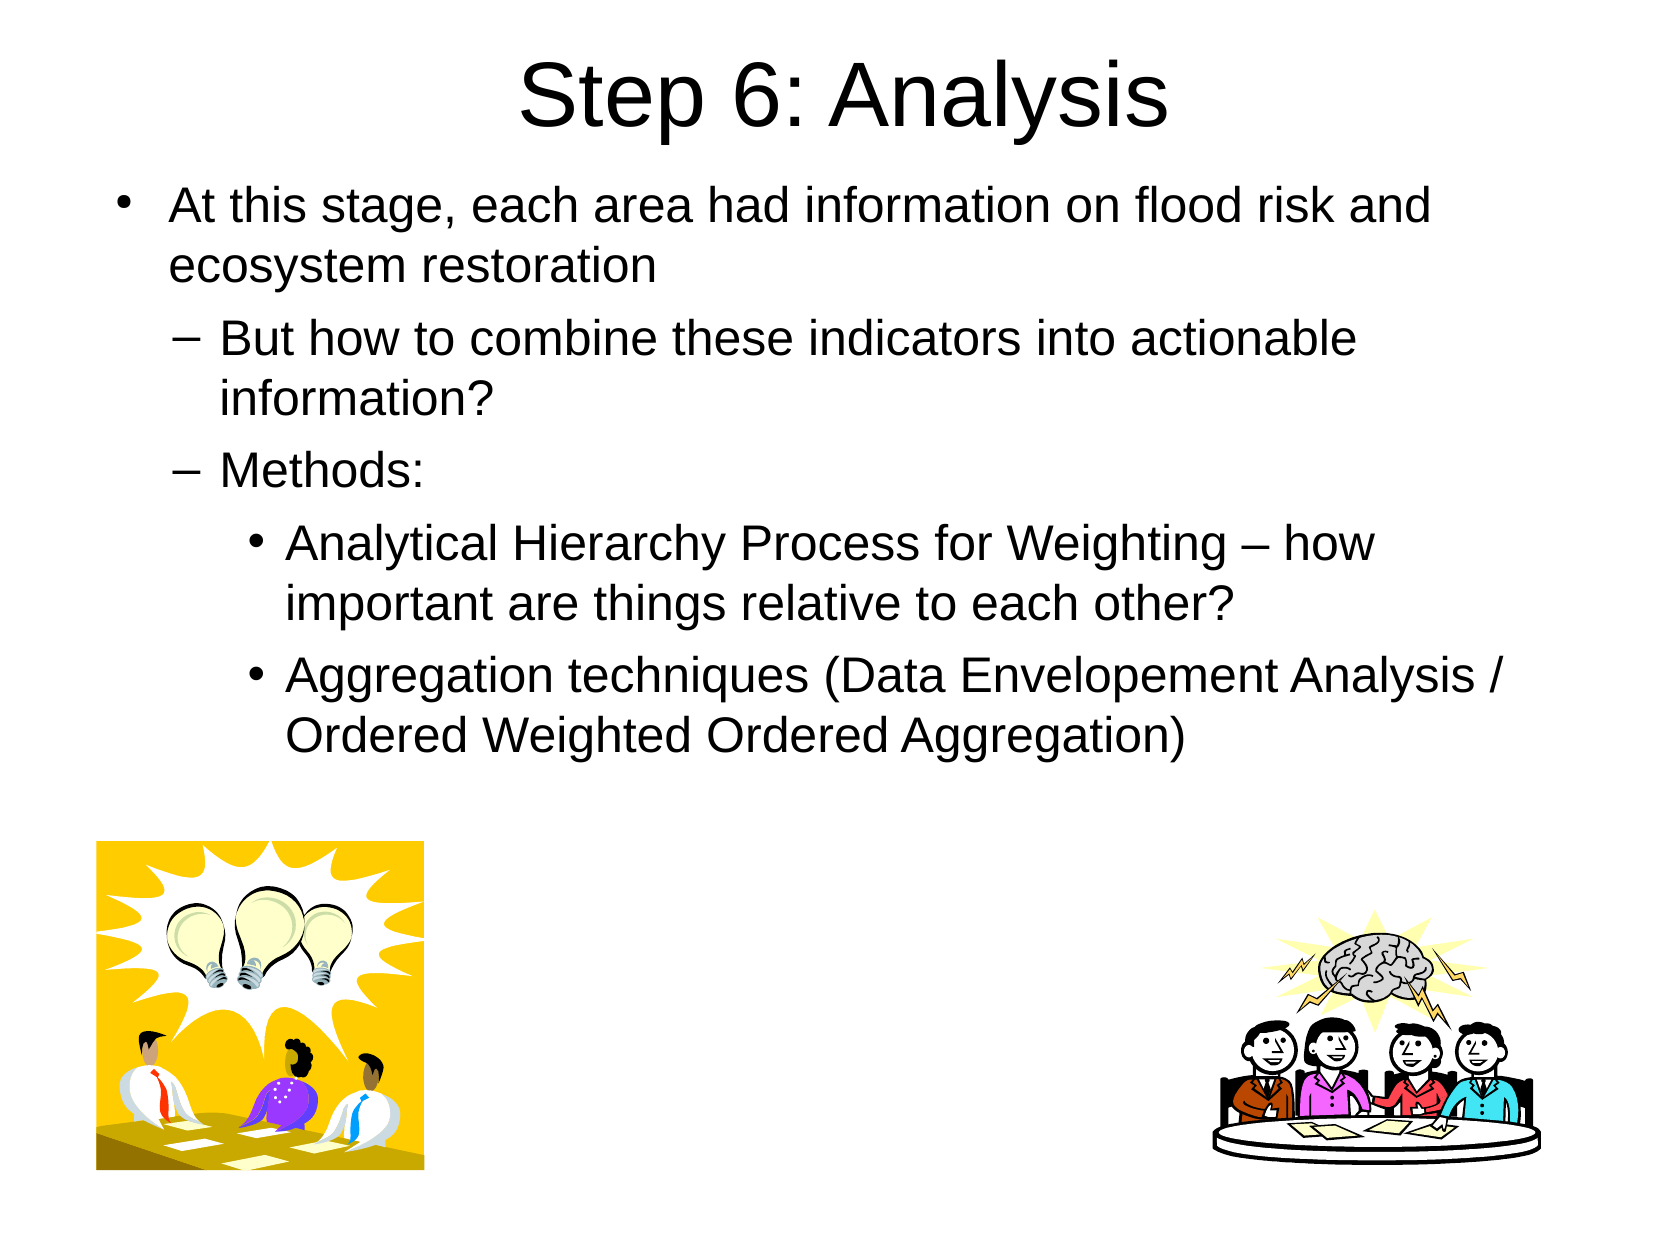

# Step 6: Analysis
At this stage, each area had information on flood risk and ecosystem restoration
But how to combine these indicators into actionable information?
Methods:
Analytical Hierarchy Process for Weighting – how important are things relative to each other?
Aggregation techniques (Data Envelopement Analysis / Ordered Weighted Ordered Aggregation)